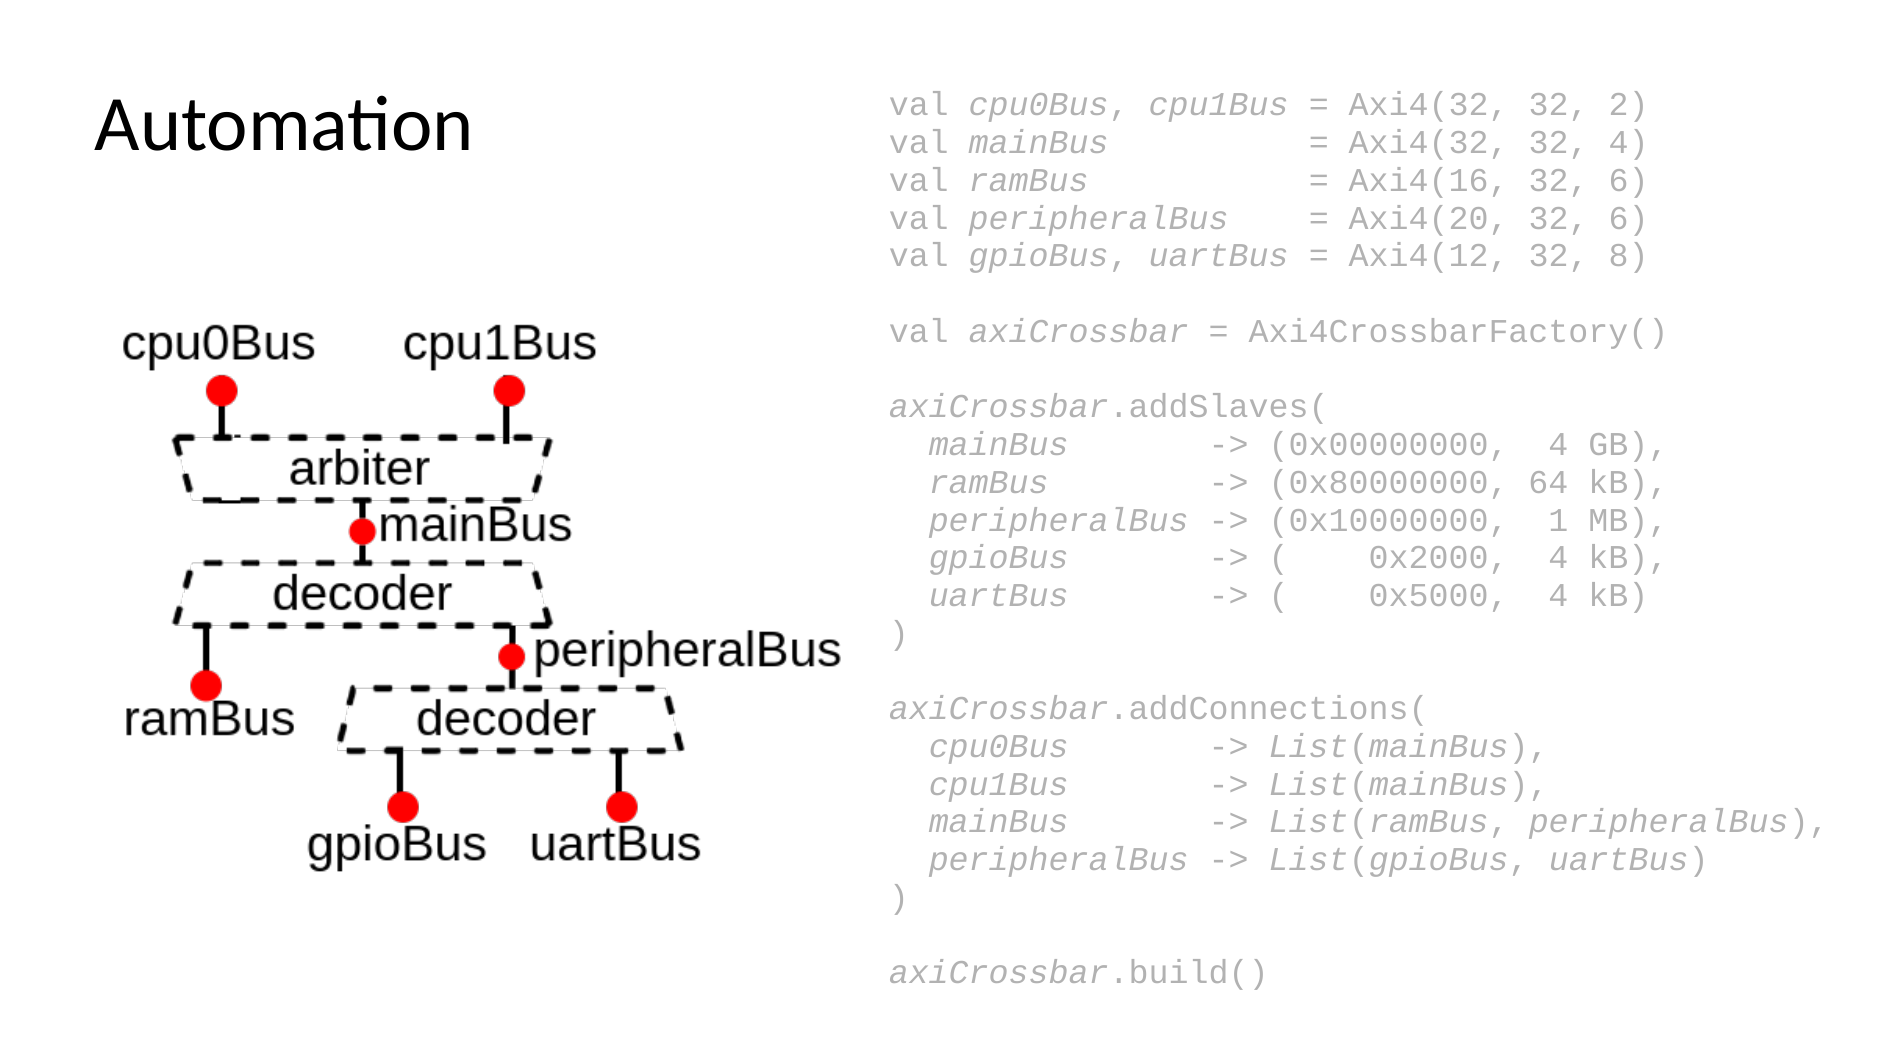

# Automation
val cpu0Bus, cpu1Bus = Axi4(32, 32, 2)
val mainBus = Axi4(32, 32, 4)
val ramBus = Axi4(16, 32, 6)
val peripheralBus = Axi4(20, 32, 6)
val gpioBus, uartBus = Axi4(12, 32, 8)
val axiCrossbar = Axi4CrossbarFactory()
axiCrossbar.addSlaves(
 mainBus -> (0x00000000, 4 GB),
 ramBus -> (0x80000000, 64 kB),
 peripheralBus -> (0x10000000, 1 MB),
 gpioBus -> ( 0x2000, 4 kB),
 uartBus -> ( 0x5000, 4 kB)
)
axiCrossbar.addConnections(
 cpu0Bus -> List(mainBus),
 cpu1Bus -> List(mainBus),
 mainBus -> List(ramBus, peripheralBus),
 peripheralBus -> List(gpioBus, uartBus)
)
axiCrossbar.build()